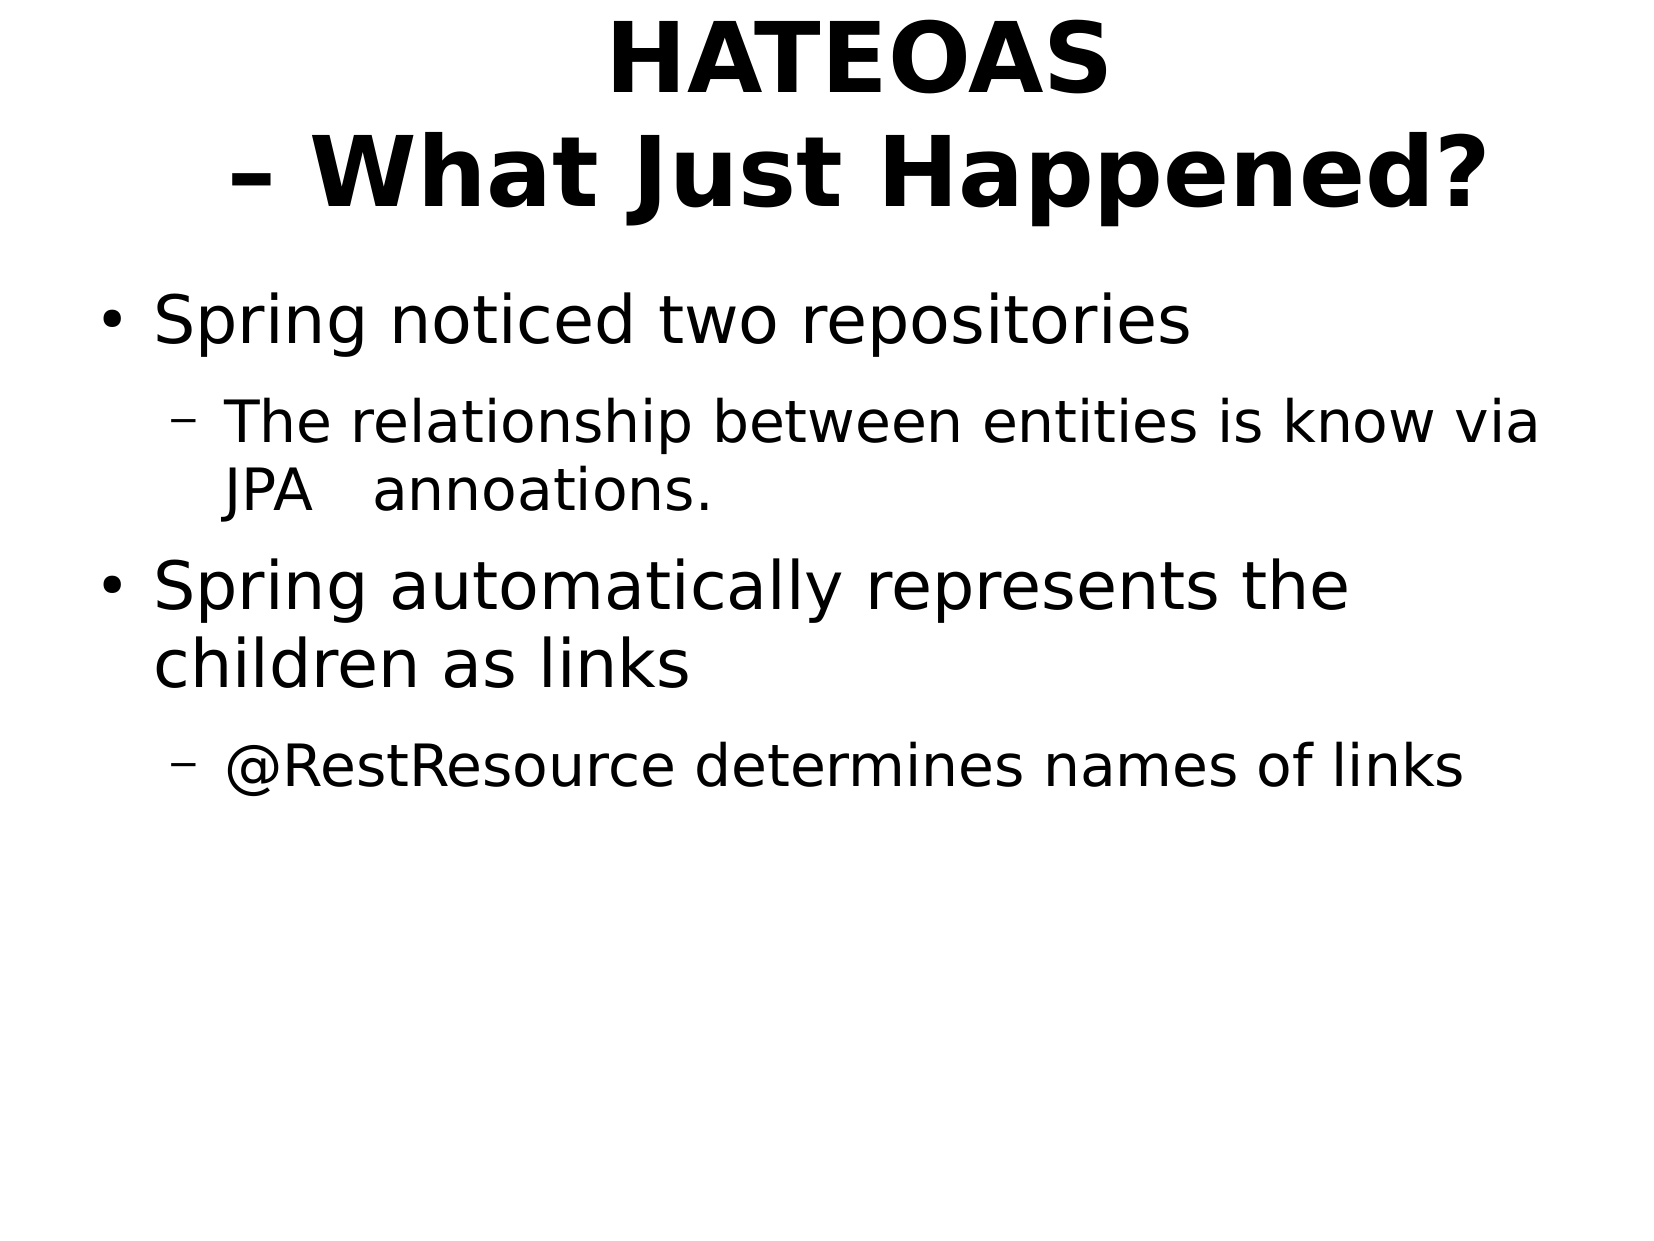

# HATEOAS – What Just Happened?
Spring noticed two repositories
The relationship between entities is know via JPA 	annoations.
Spring automatically represents the children as links
@RestResource determines names of links